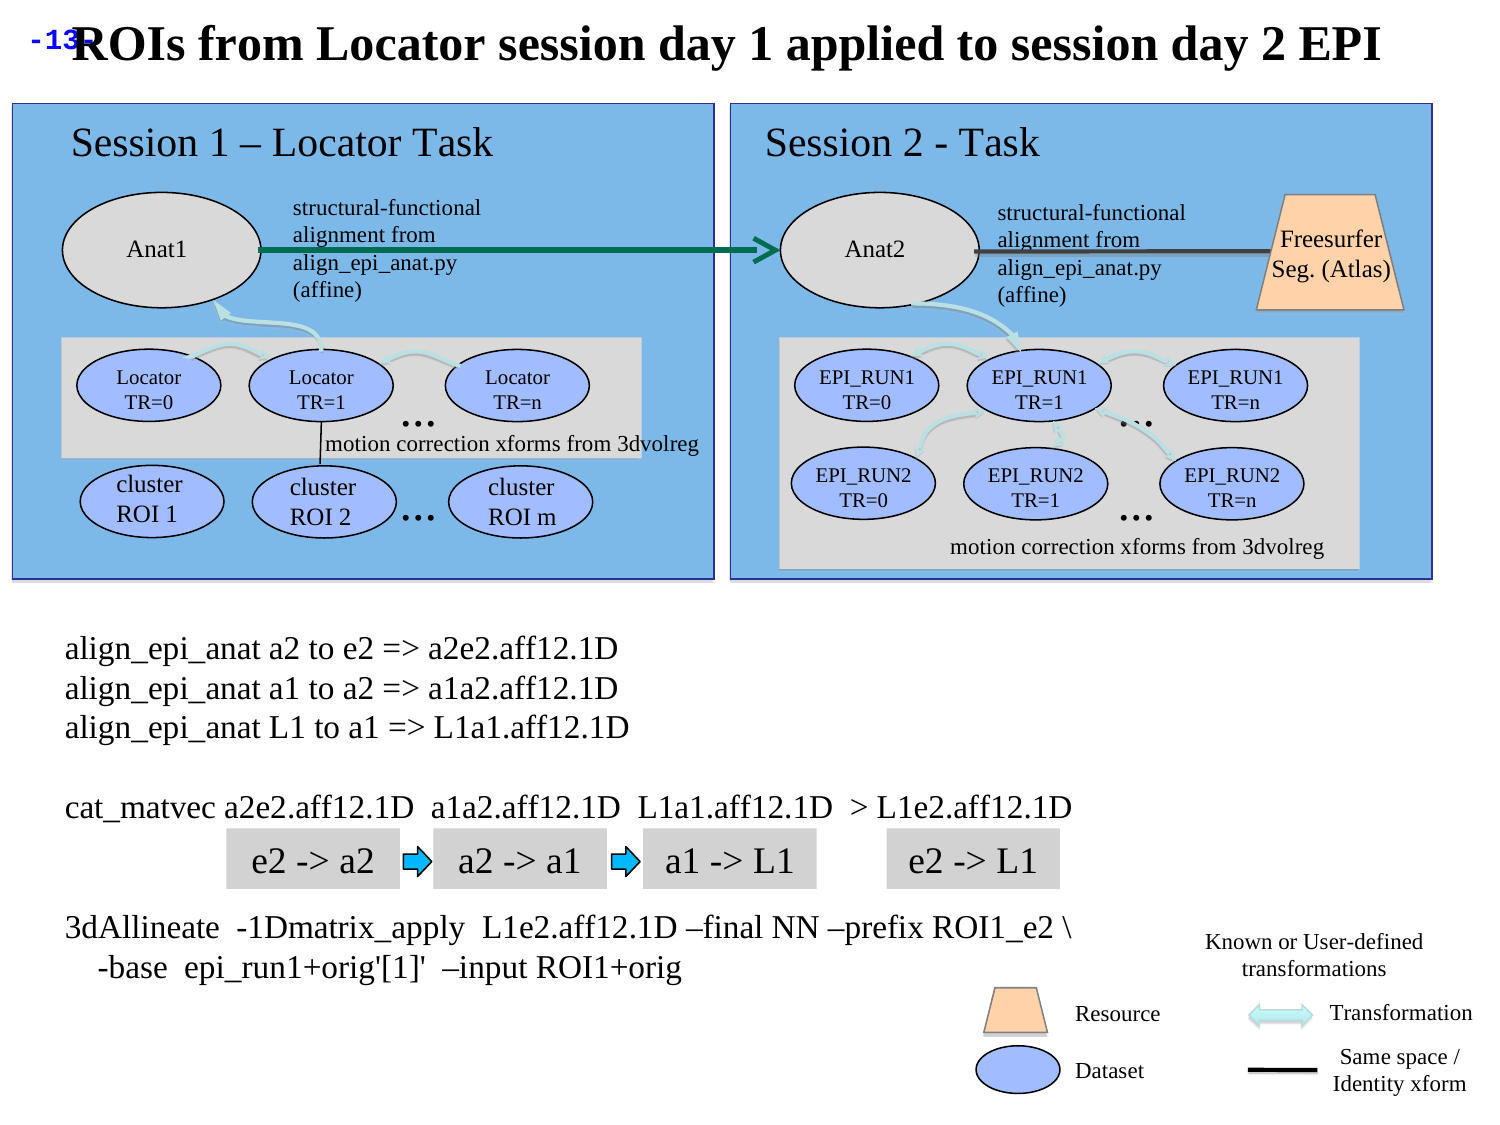

ROIs from Locator session day 1 applied to session day 2 EPI
Session 1 – Locator Task
Session 2 - Task
structural-functional alignment from align_epi_anat.py
(affine)
structural-functional alignment from align_epi_anat.py
(affine)
Freesurfer
Seg. (Atlas)
Anat1
Anat2
Locator
TR=0
EPI_RUN1
TR=0
Locator
TR=1
Locator
TR=n
EPI_RUN1
TR=1
EPI_RUN1
TR=n
...
...
motion correction xforms from 3dvolreg
EPI_RUN2
TR=0
EPI_RUN2
TR=1
EPI_RUN2
TR=n
cluster
ROI 1
...
...
cluster
ROI 2
cluster
ROI m
motion correction xforms from 3dvolreg
align_epi_anat a2 to e2 => a2e2.aff12.1D
align_epi_anat a1 to a2 => a1a2.aff12.1D
align_epi_anat L1 to a1 => L1a1.aff12.1D
cat_matvec a2e2.aff12.1D a1a2.aff12.1D L1a1.aff12.1D > L1e2.aff12.1D
3dAllineate -1Dmatrix_apply L1e2.aff12.1D –final NN –prefix ROI1_e2 \
 -base epi_run1+orig'[1]' –input ROI1+orig
e2 -> a2
a2 -> a1
a1 -> L1
e2 -> L1
Known or User-defined transformations
Transformation
Resource
Same space / Identity xform
Dataset